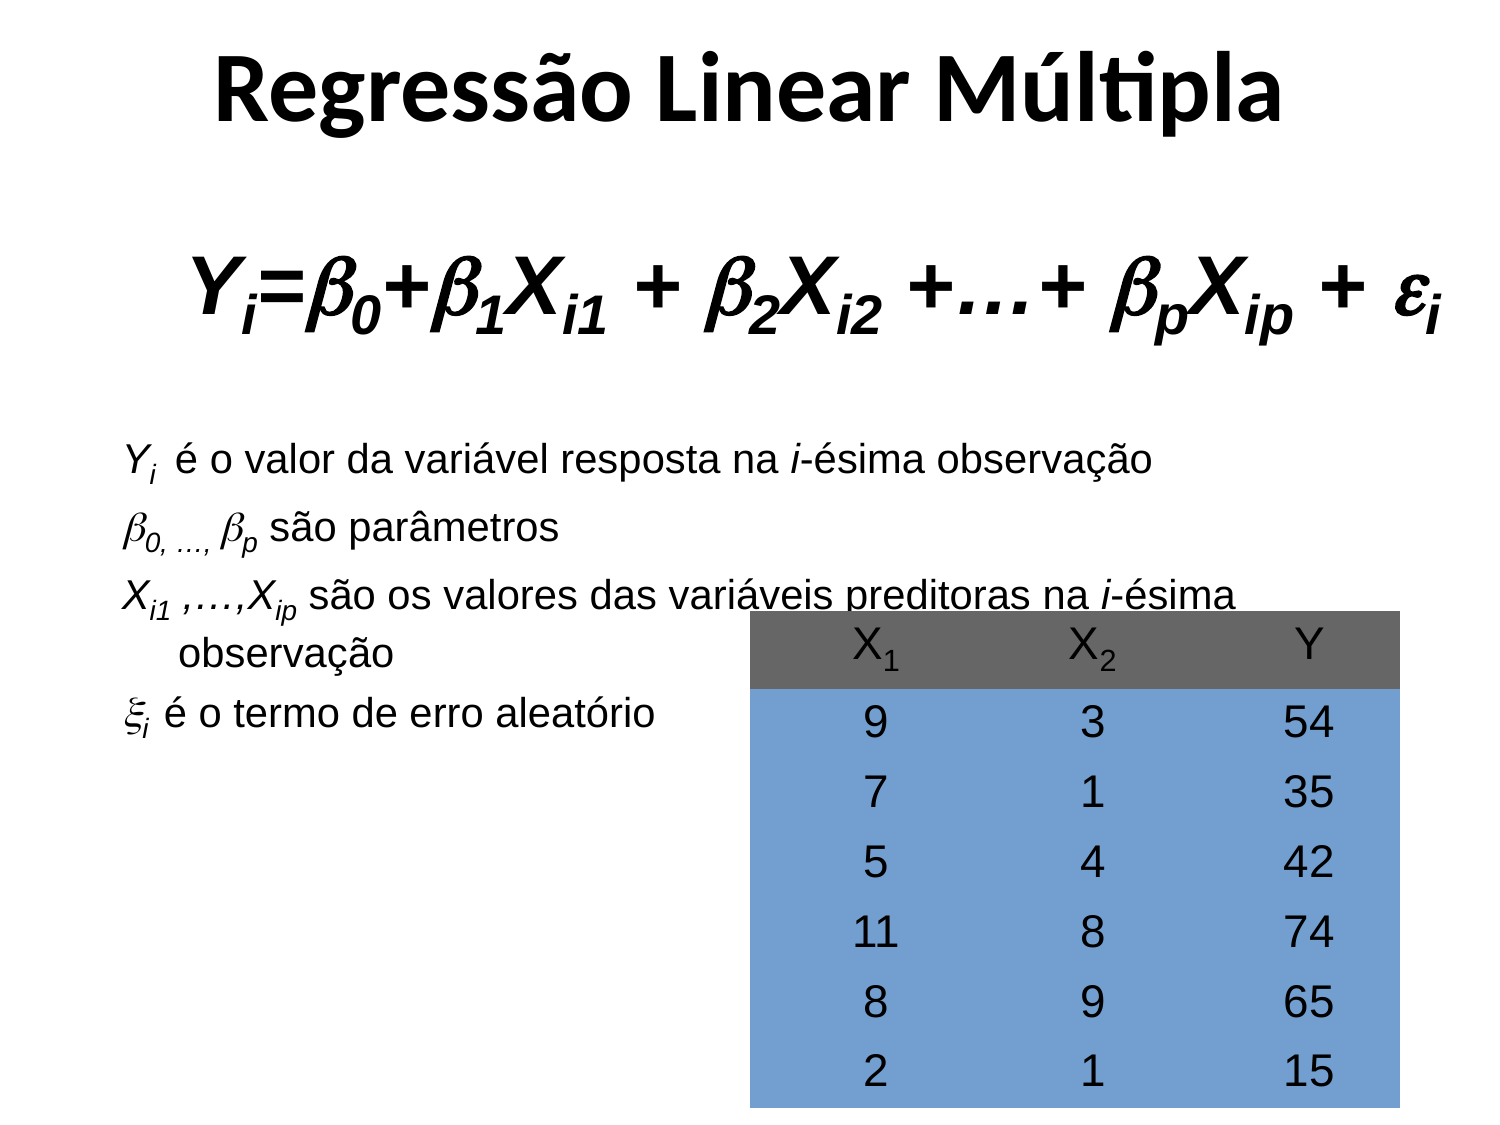

Regressão Linear Múltipla
# Yi=0+1Xi1 + 2Xi2 +…+ pXip + i
Yi é o valor da variável resposta na i-ésima observação
0, …, p são parâmetros
Xi1 ,…,Xip são os valores das variáveis preditoras na i-ésima observação
i é o termo de erro aleatório
| X1 | X2 | Y |
| --- | --- | --- |
| 9 | 3 | 54 |
| 7 | 1 | 35 |
| 5 | 4 | 42 |
| 11 | 8 | 74 |
| 8 | 9 | 65 |
| 2 | 1 | 15 |